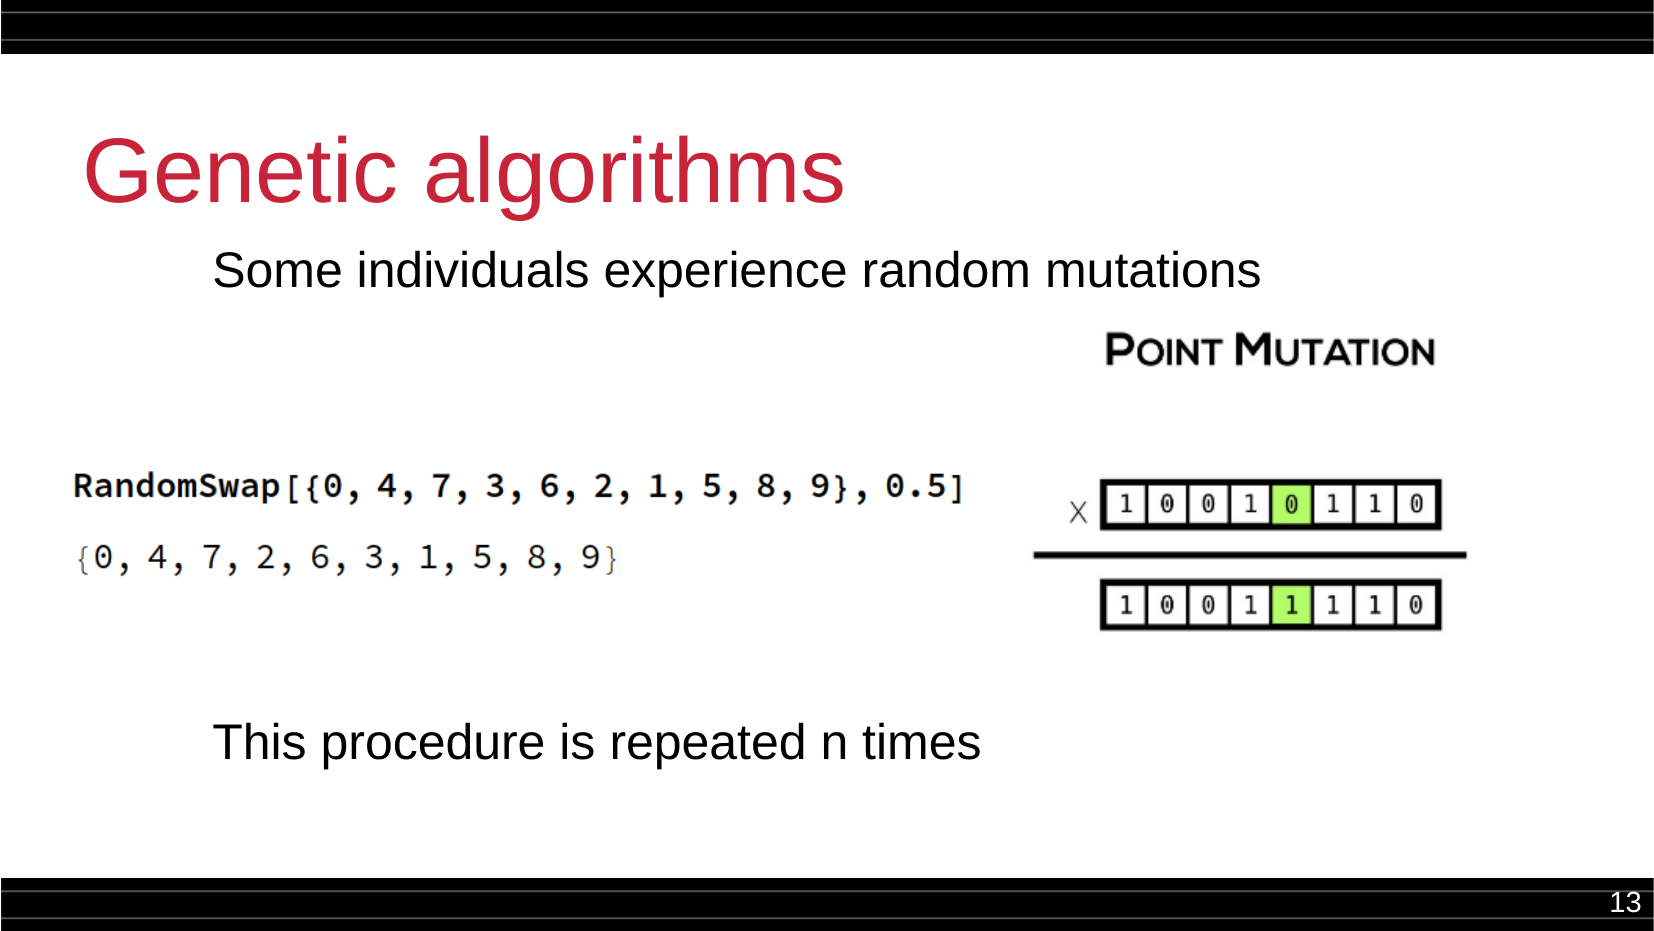

# Genetic algorithms
Some individuals experience random mutations
This procedure is repeated n times